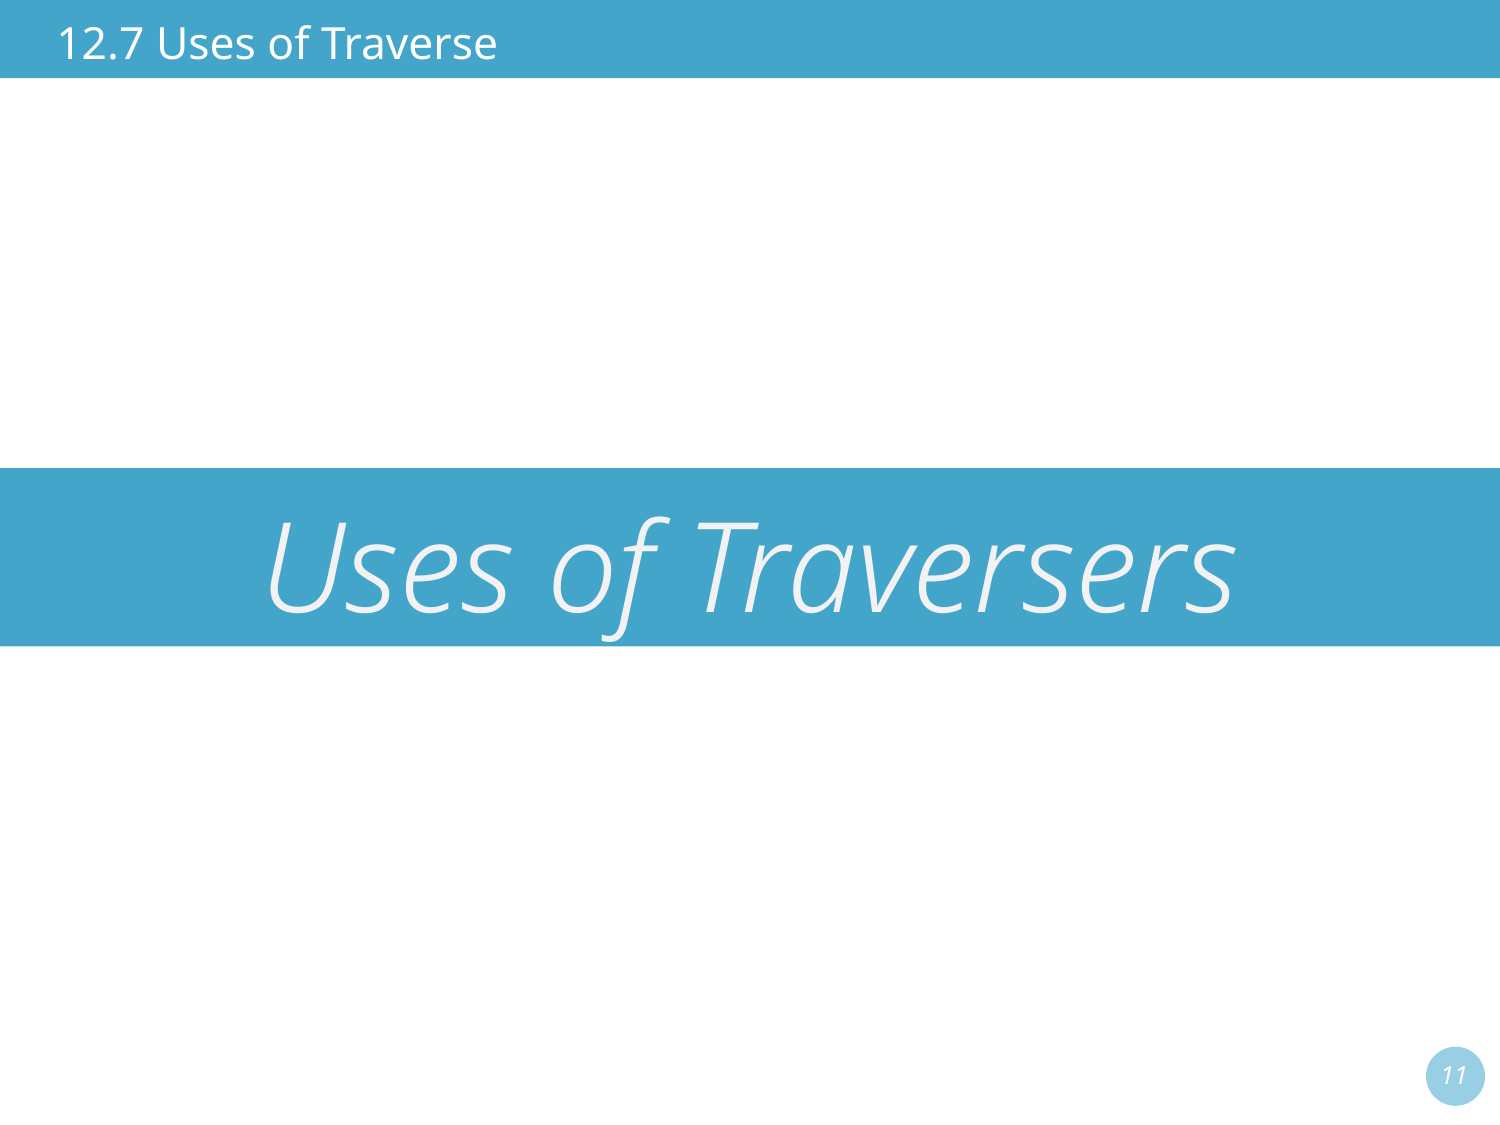

# 12.7 Uses of Traverse
Uses of Traversers